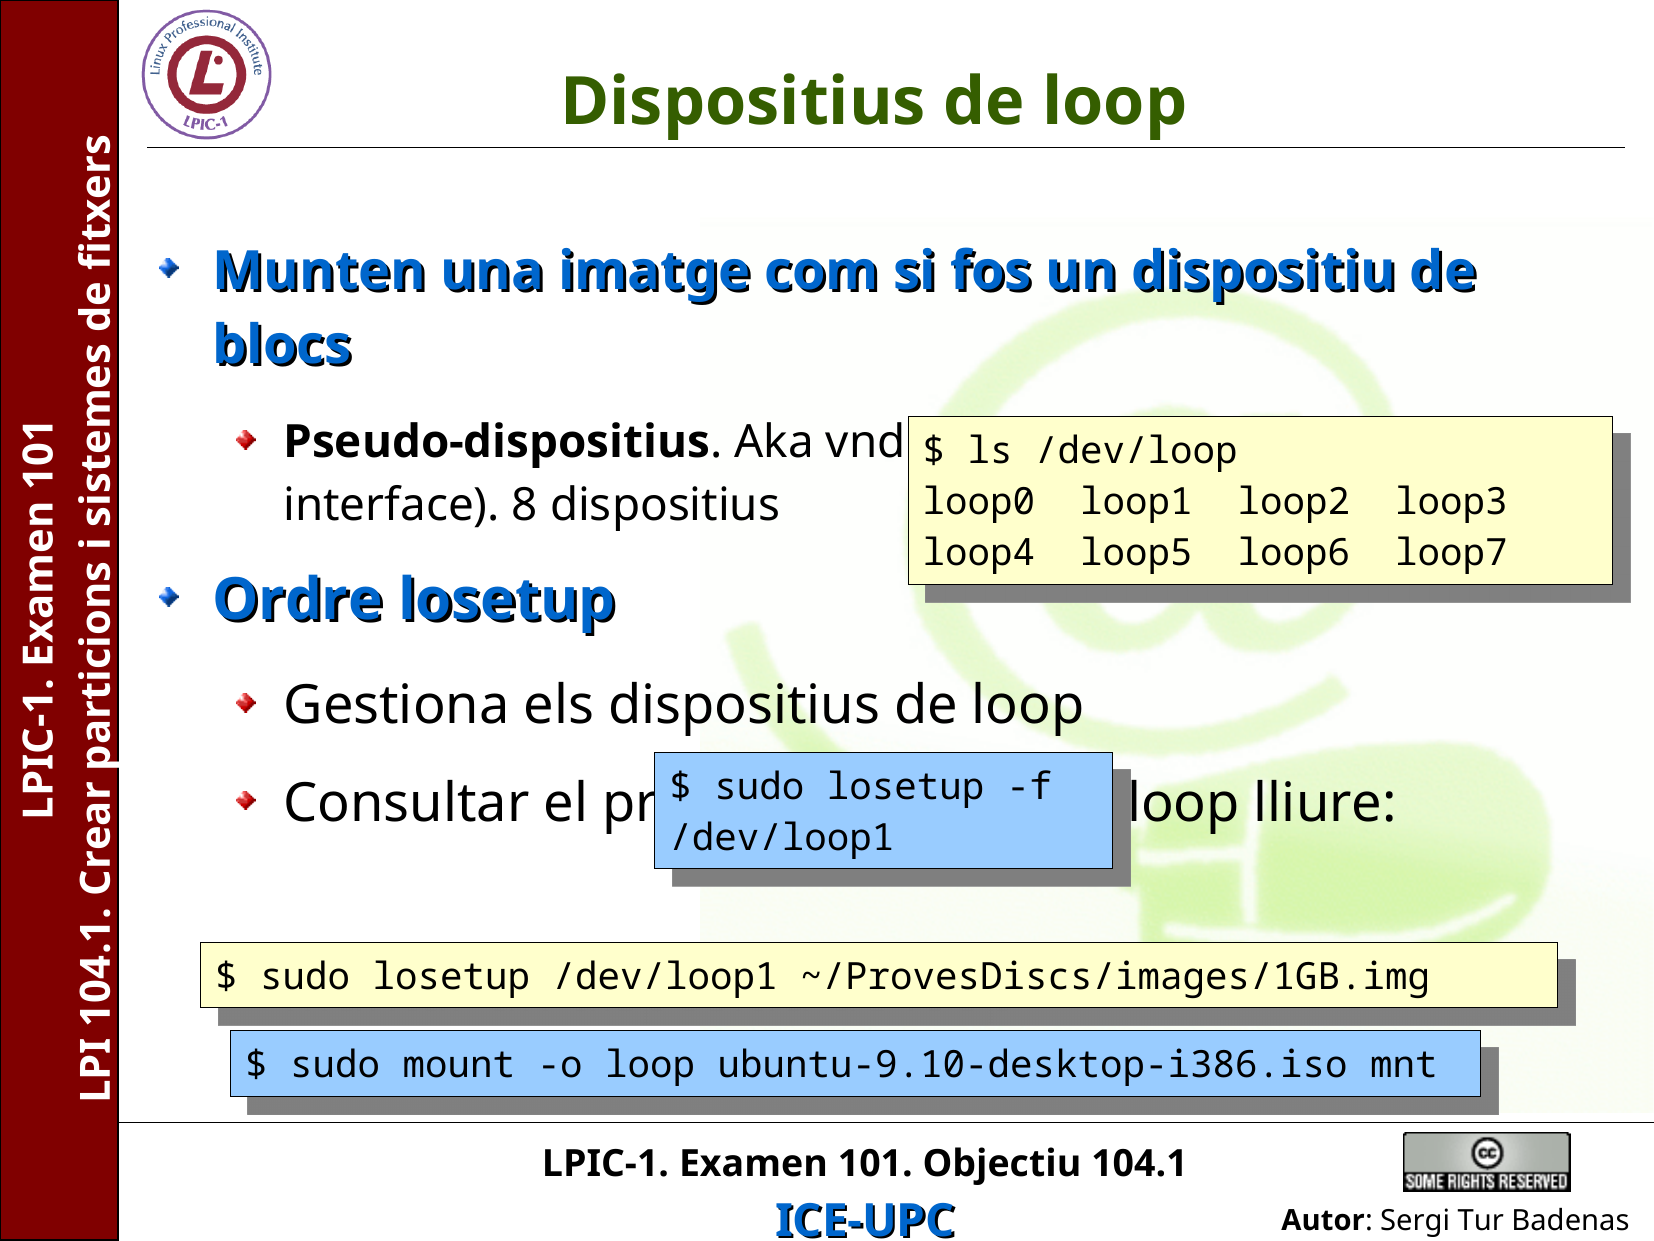

# Dispositius de loop
Munten una imatge com si fos un dispositiu de blocs
Pseudo-dispositius. Aka vnd (vnode disk) o lofi (loopback file interface). 8 dispositius
Ordre losetup
Gestiona els dispositius de loop
Consultar el primer dispositiu de loop lliure:
Muntar un dispositiu de loop
$ ls /dev/loop
loop0 loop1 loop2 loop3 loop4 loop5 loop6 loop7
$ sudo losetup -f
/dev/loop1
$ sudo losetup /dev/loop1 ~/ProvesDiscs/images/1GB.img
$ sudo mount -o loop ubuntu-9.10-desktop-i386.iso mnt